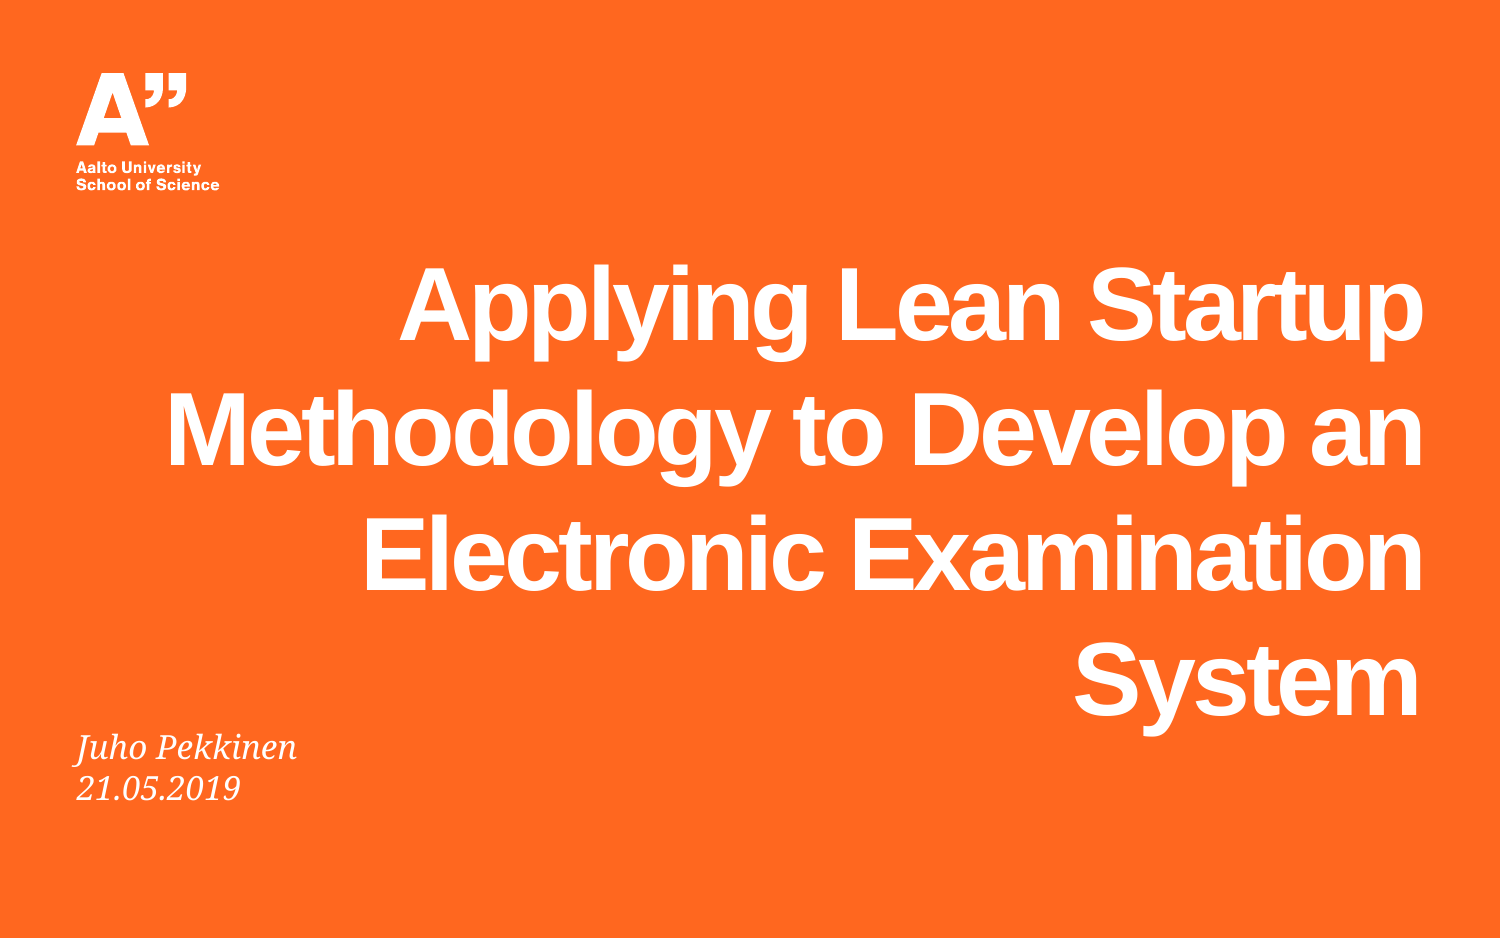

# Applying Lean Startup Methodology to Develop an Electronic Examination System
Juho Pekkinen
21.05.2019